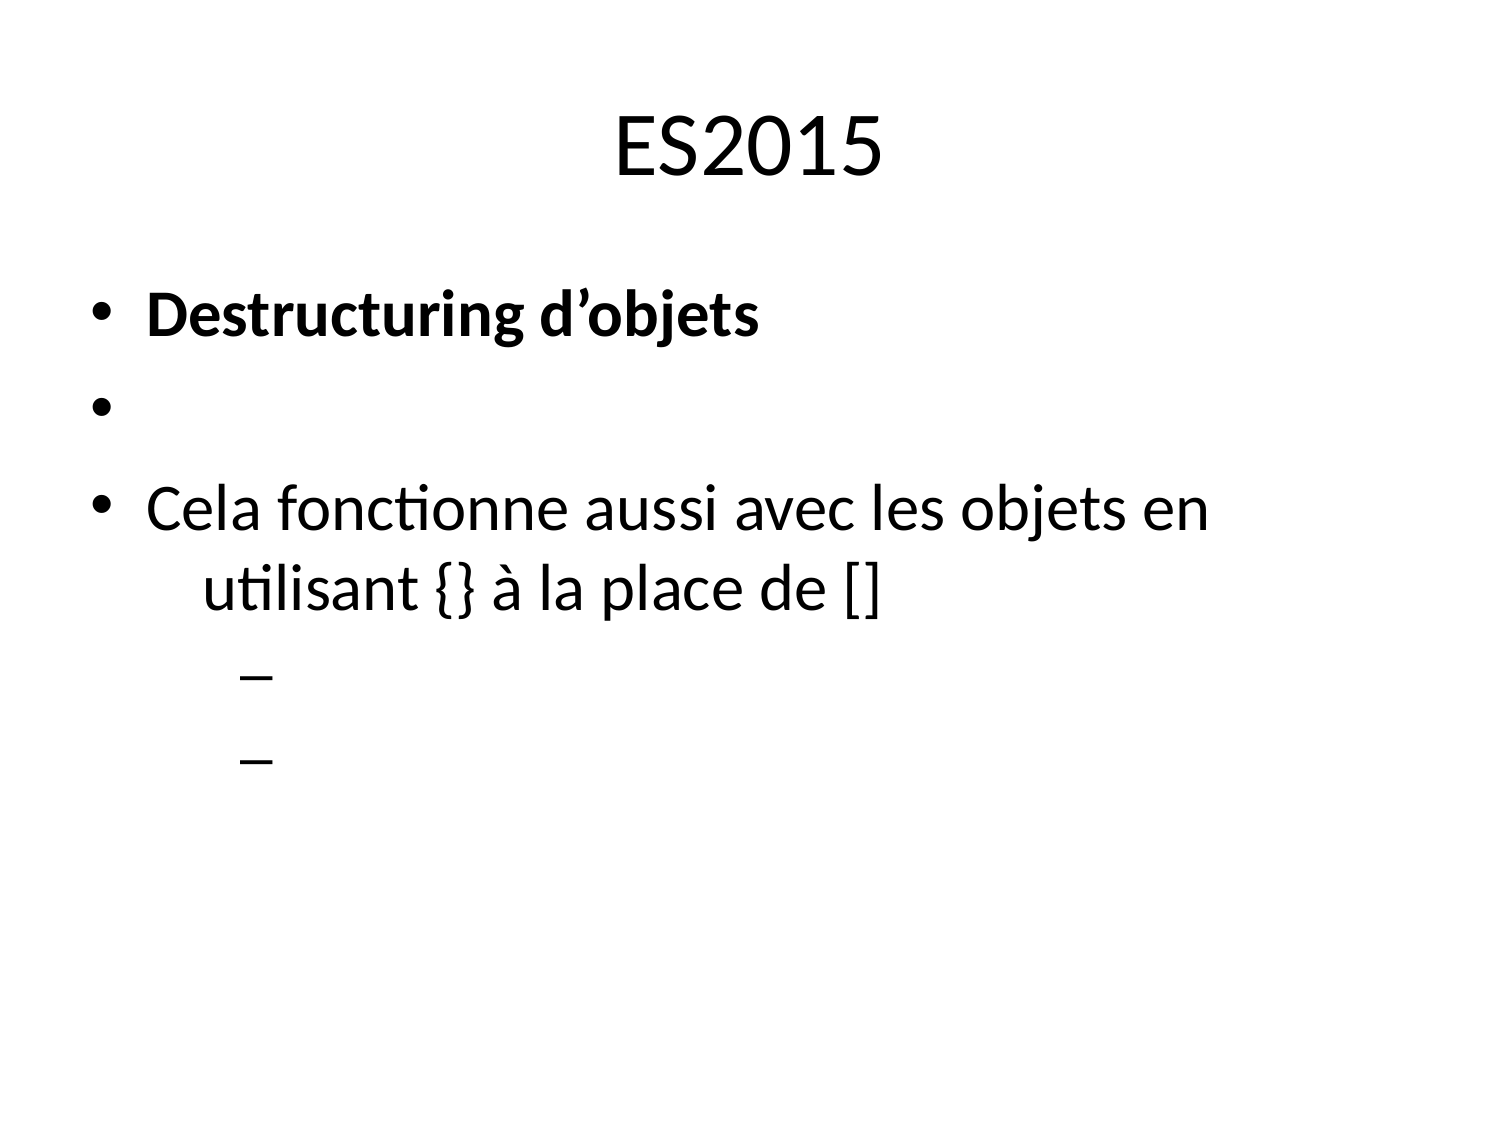

# ES2015
Destructuring d’objets
Cela fonctionne aussi avec les objets en utilisant {} à la place de []